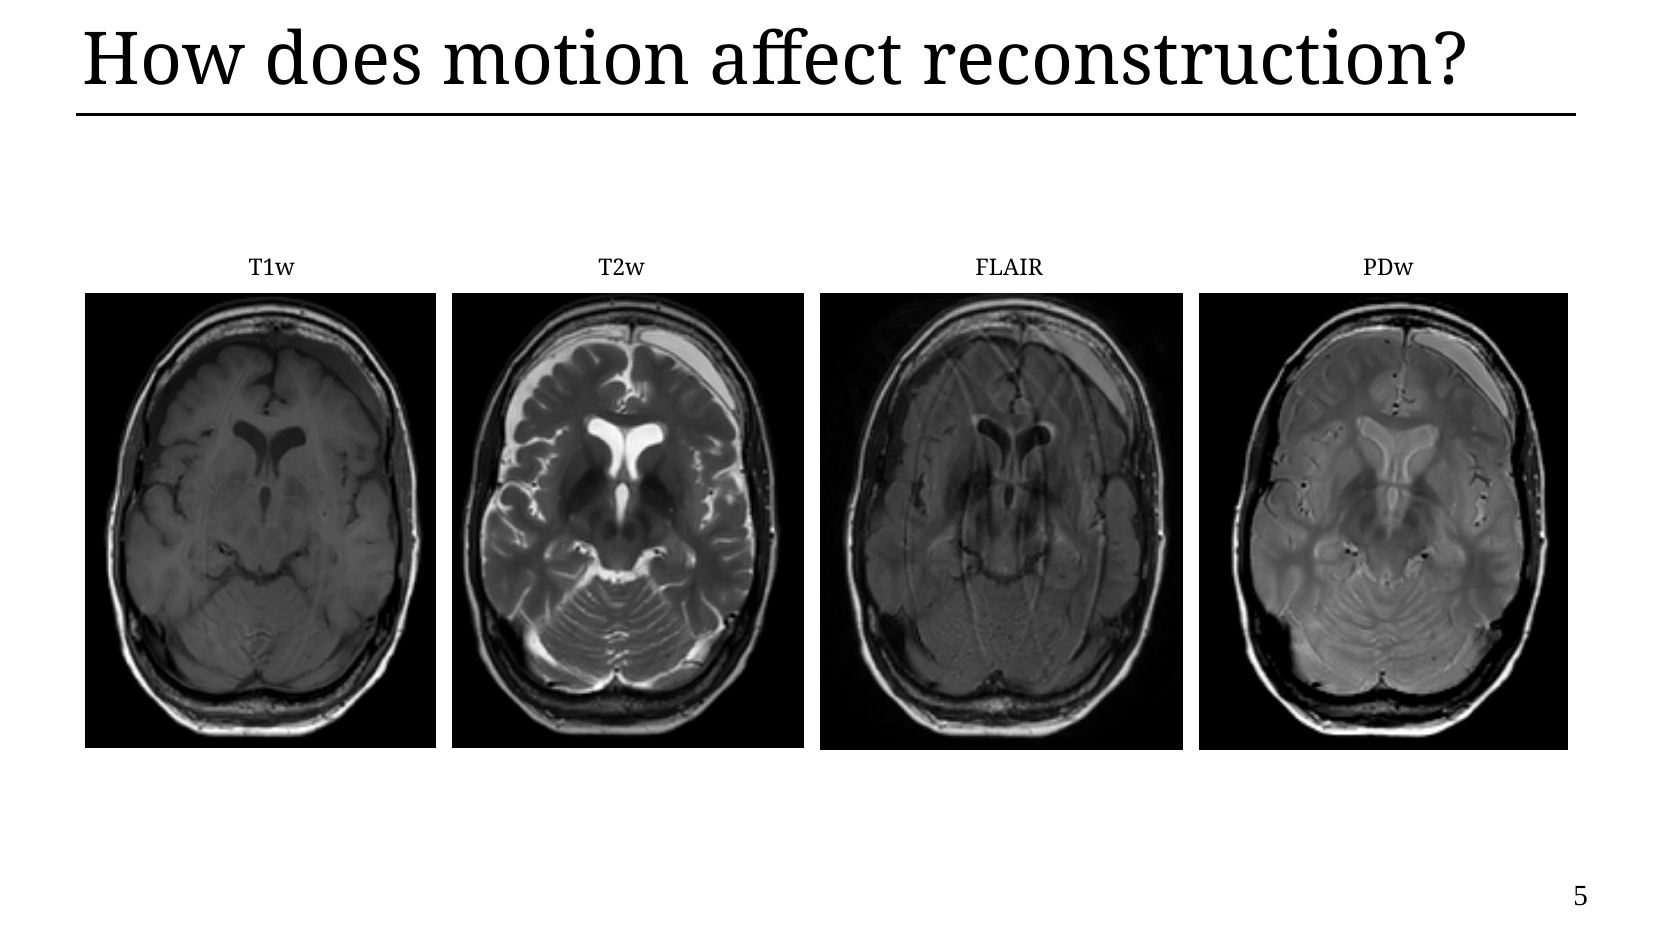

# How does motion affect reconstruction?
T1w
T2w
FLAIR
PDw